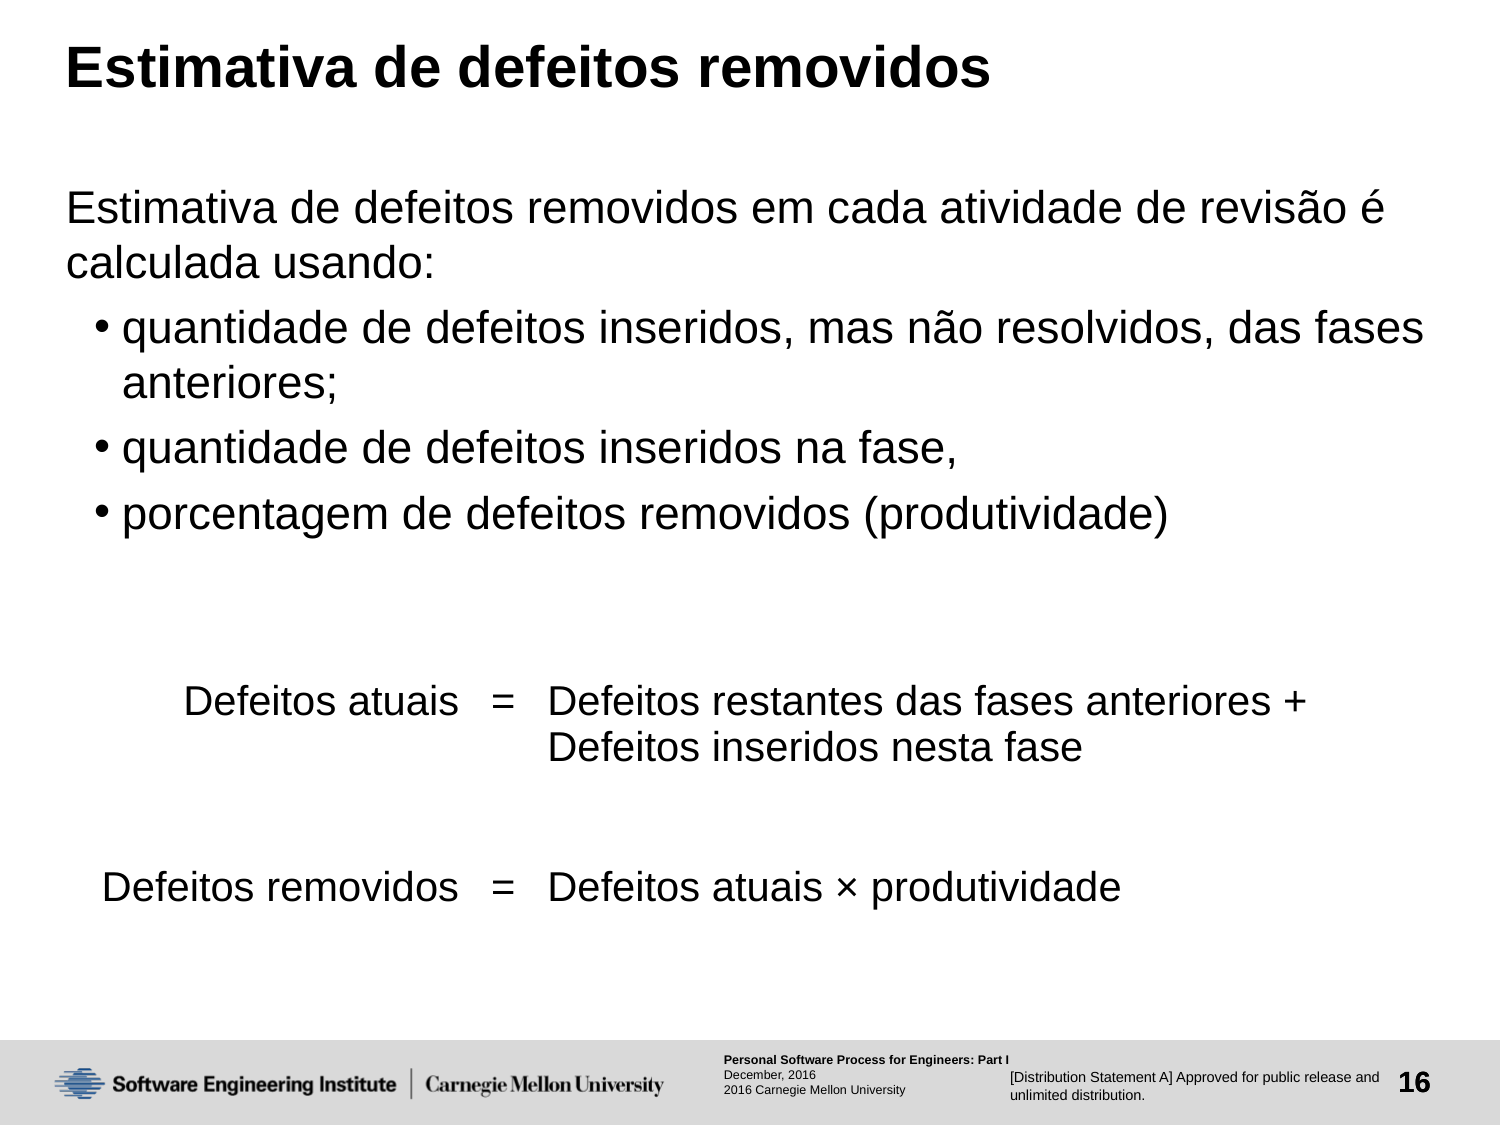

# Estimativa de defeitos removidos
Estimativa de defeitos removidos em cada atividade de revisão é calculada usando:
quantidade de defeitos inseridos, mas não resolvidos, das fases anteriores;
quantidade de defeitos inseridos na fase,
porcentagem de defeitos removidos (produtividade)
| Defeitos atuais | = | Defeitos restantes das fases anteriores + Defeitos inseridos nesta fase |
| --- | --- | --- |
| Defeitos removidos | = | Defeitos atuais × produtividade |